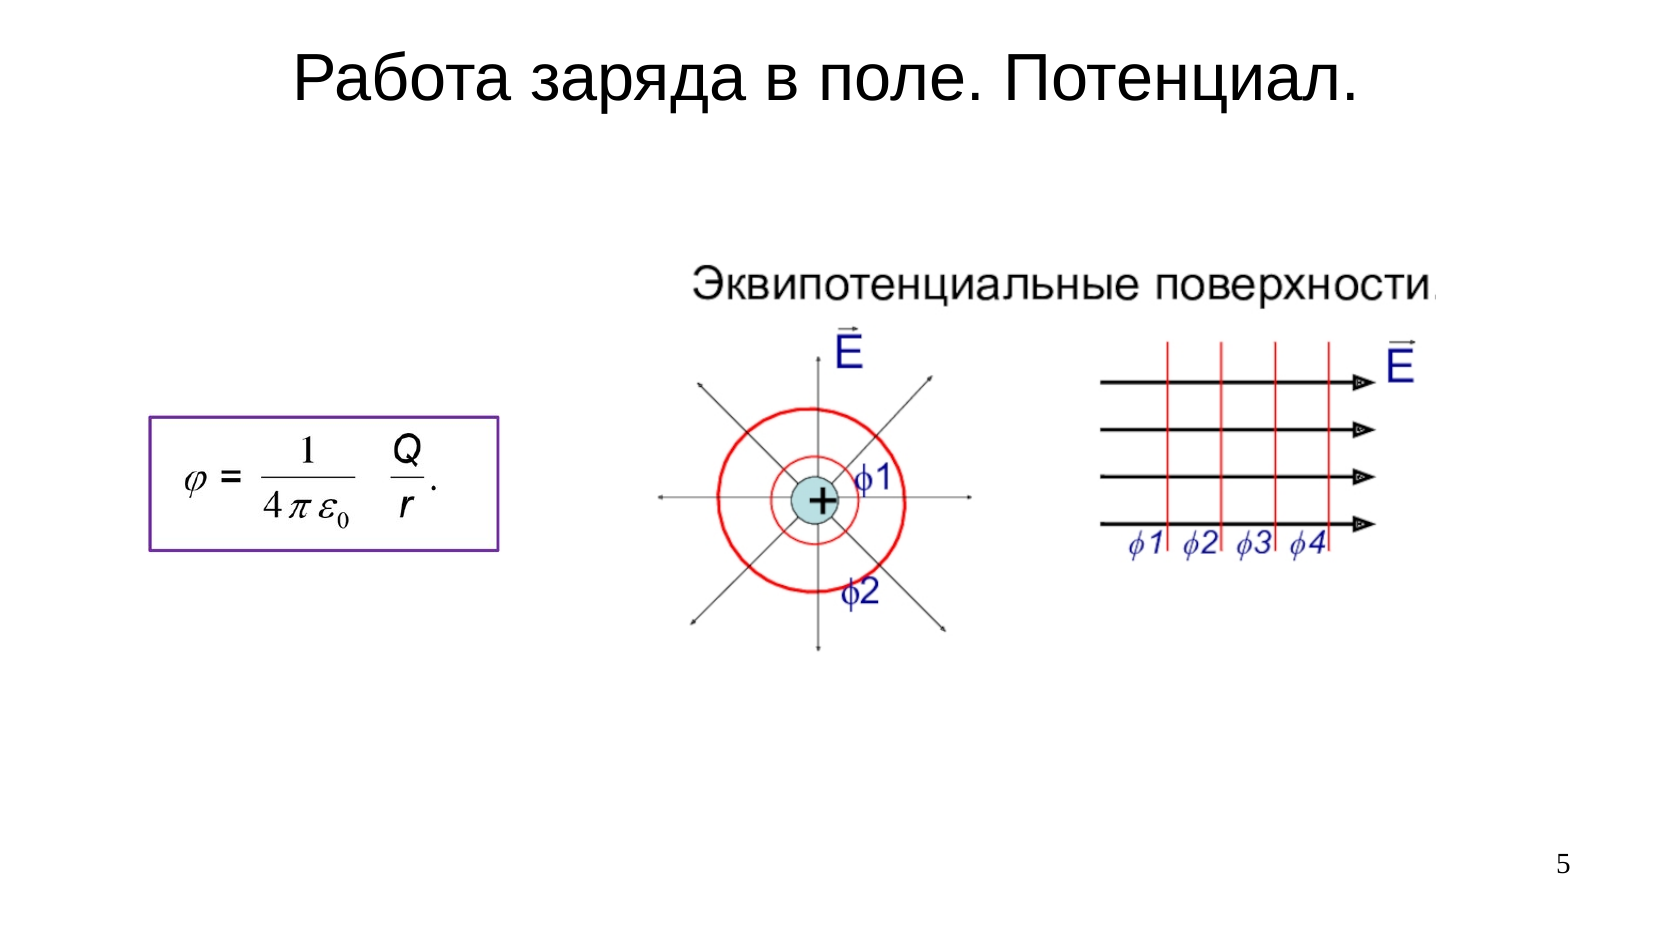

# Работа заряда в поле. Потенциал.
5